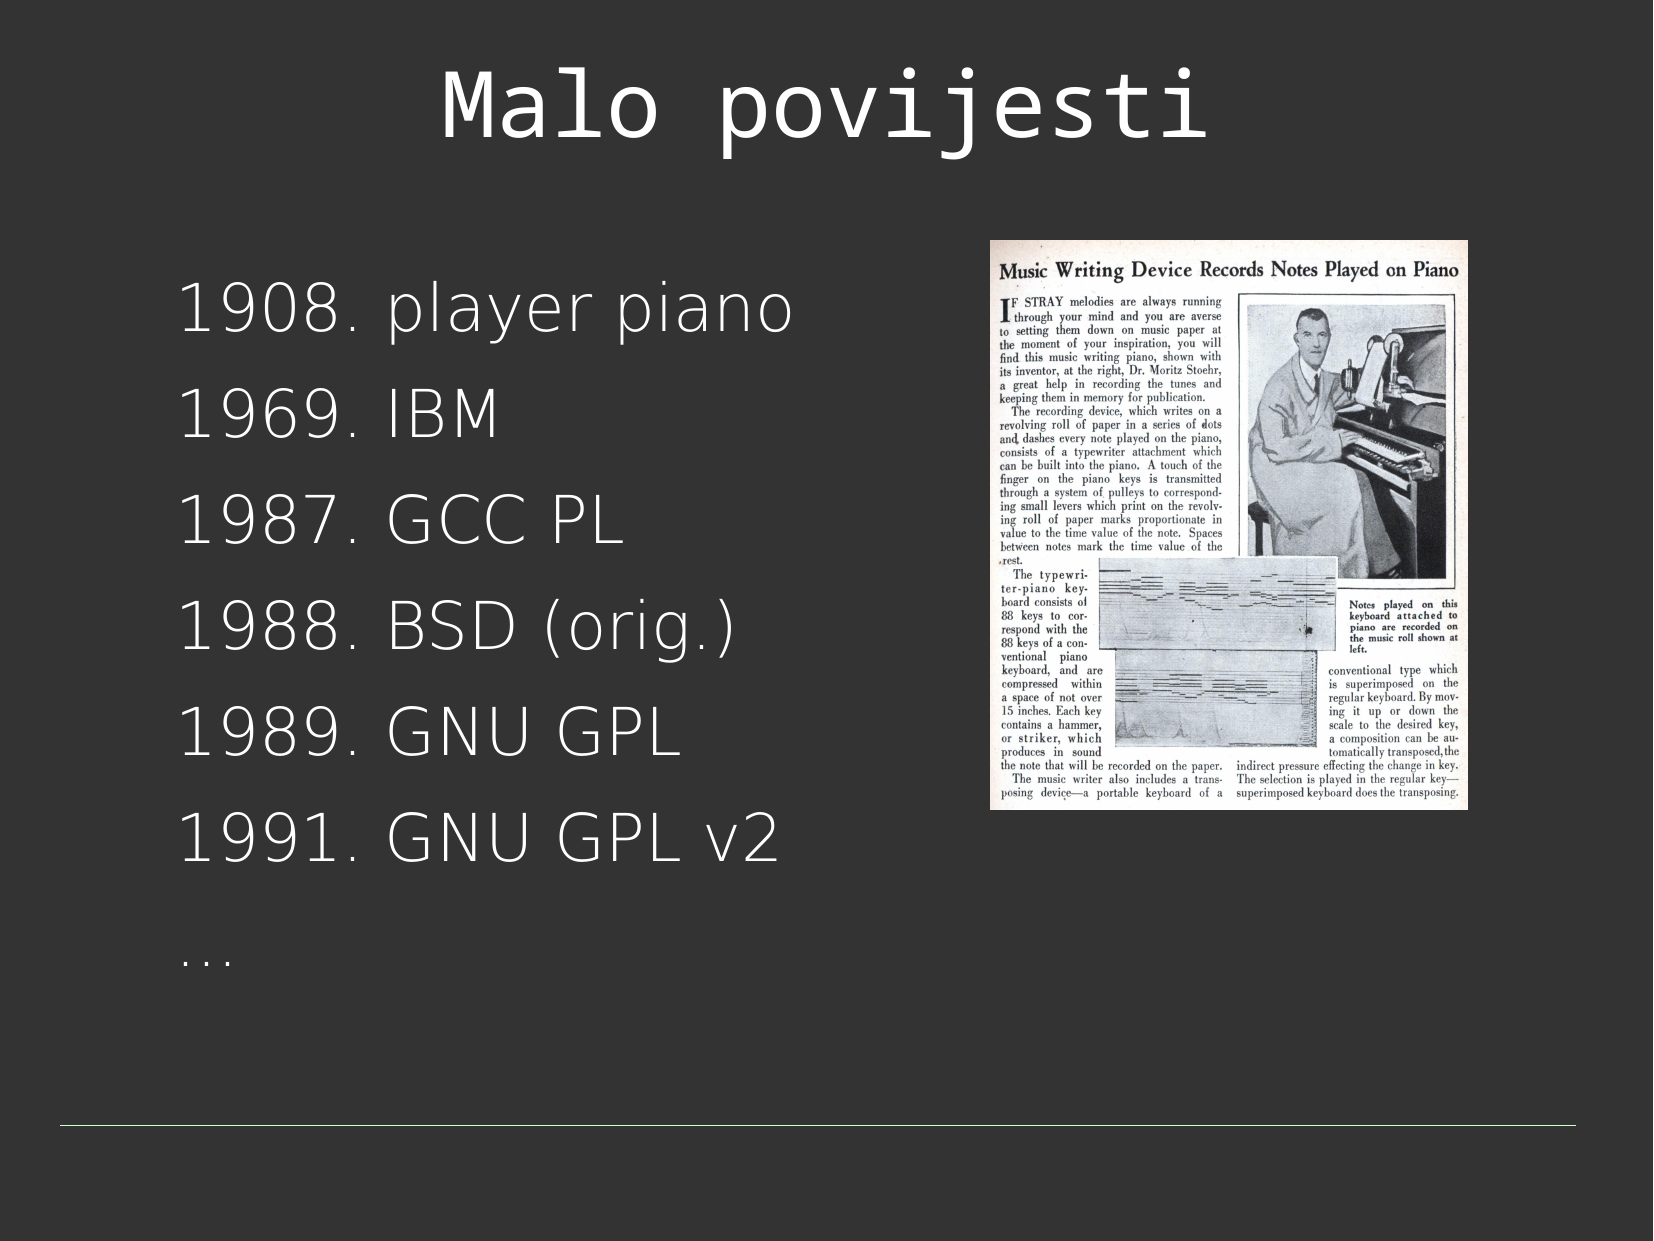

# Malo povijesti
1908. player piano
1969. IBM
1987. GCC PL
1988. BSD (orig.)
1989. GNU GPL
1991. GNU GPL v2
...